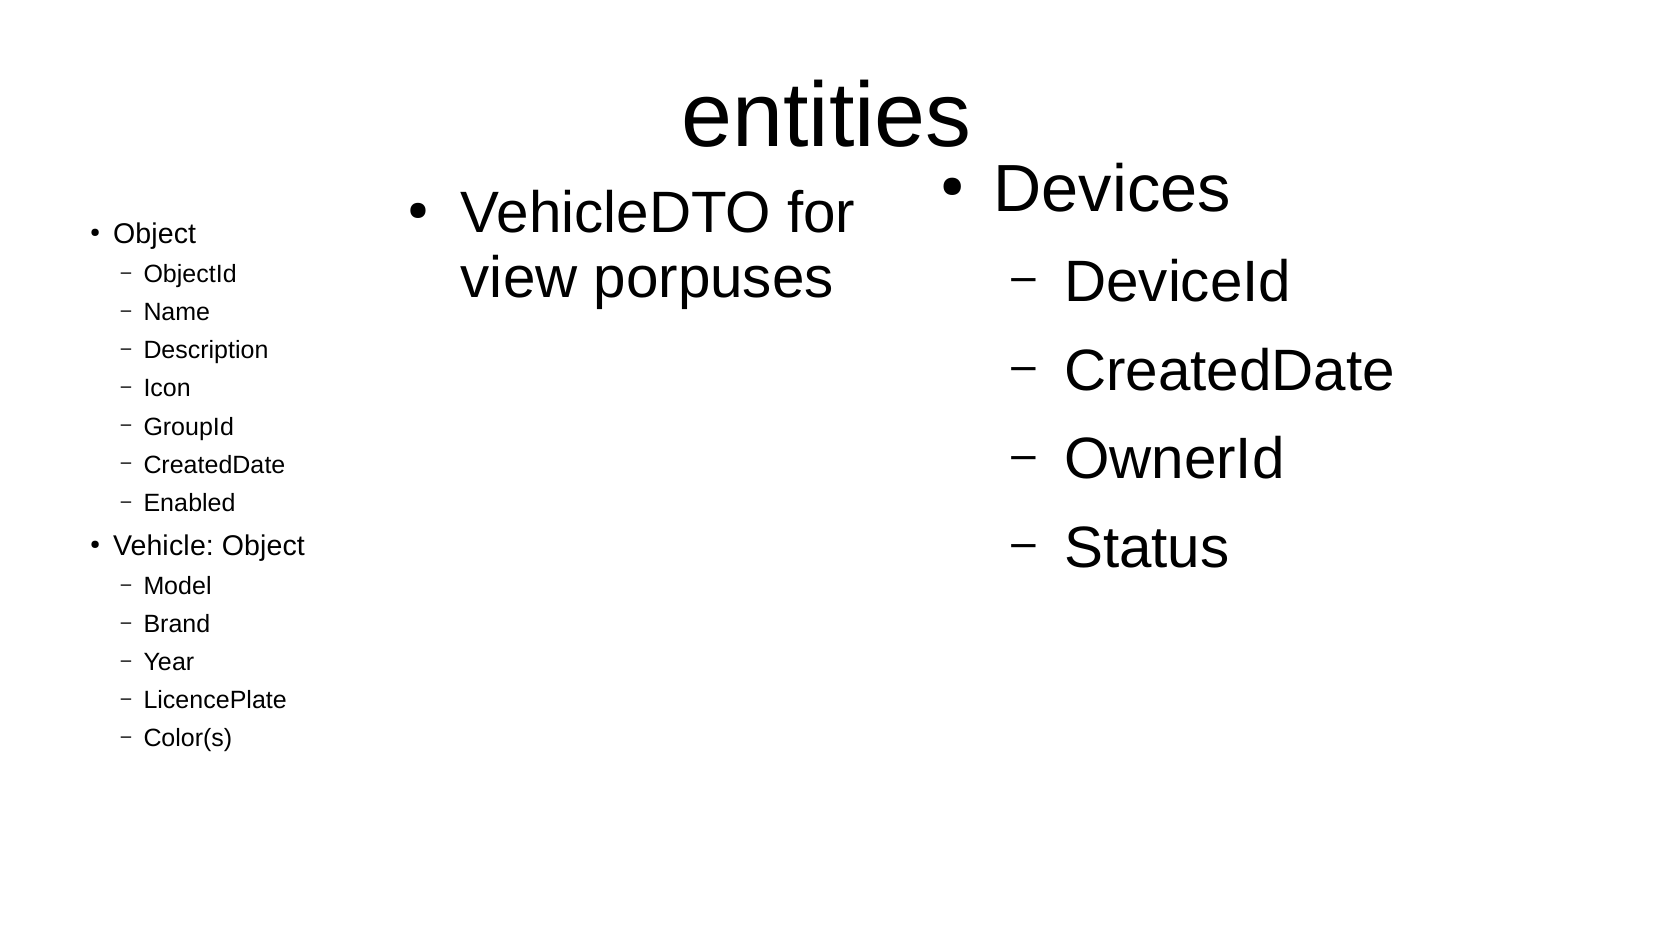

# entities
Devices
DeviceId
CreatedDate
OwnerId
Status
VehicleDTO for view porpuses
Object
ObjectId
Name
Description
Icon
GroupId
CreatedDate
Enabled
Vehicle: Object
Model
Brand
Year
LicencePlate
Color(s)